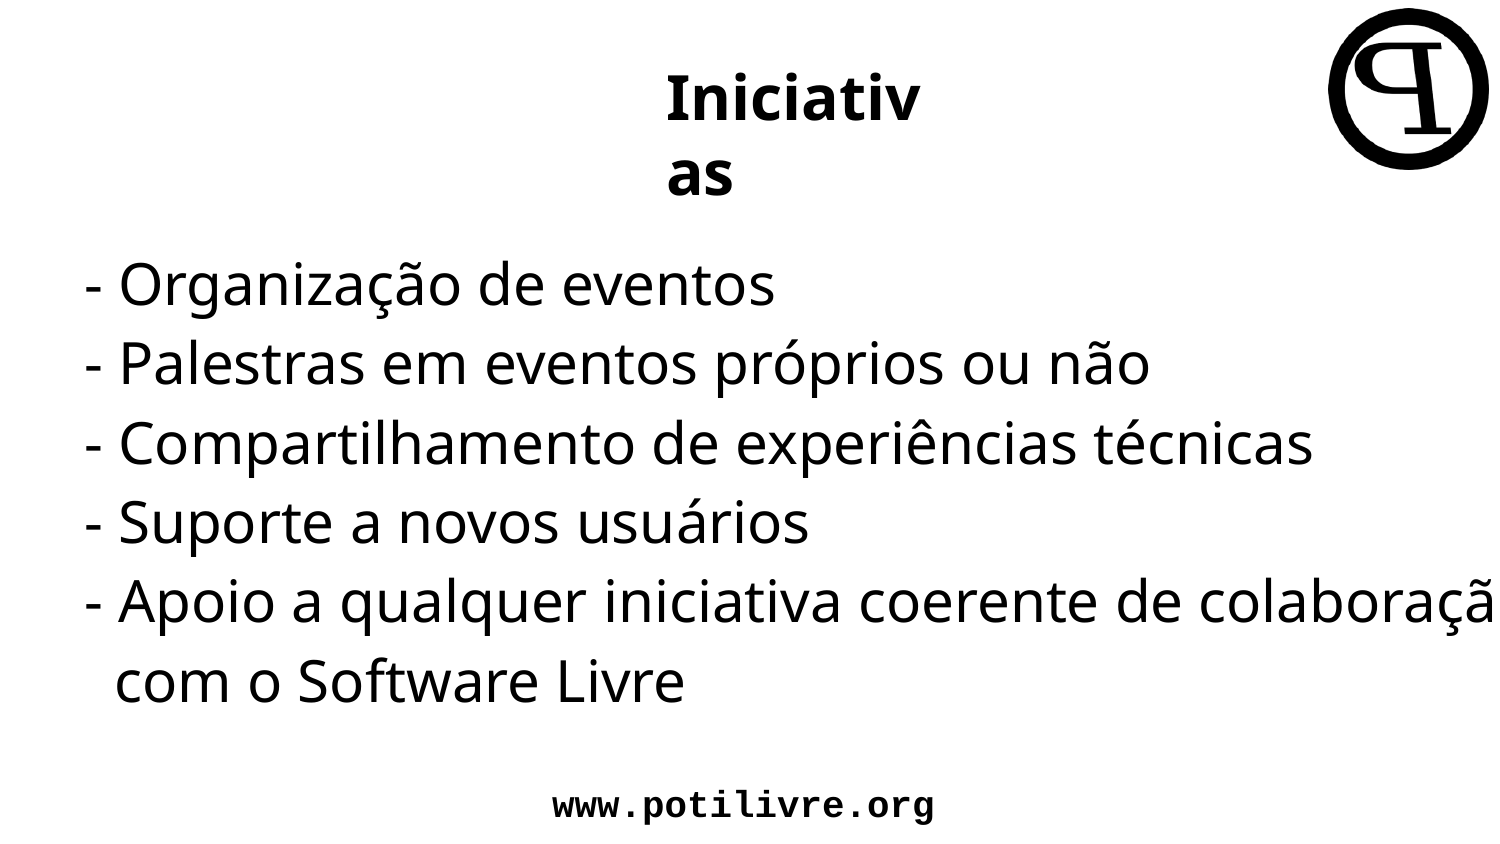

# Iniciativas
- Organização de eventos
- Palestras em eventos próprios ou não
- Compartilhamento de experiências técnicas
- Suporte a novos usuários
- Apoio a qualquer iniciativa coerente de colaboração
 com o Software Livre
www.potilivre.org